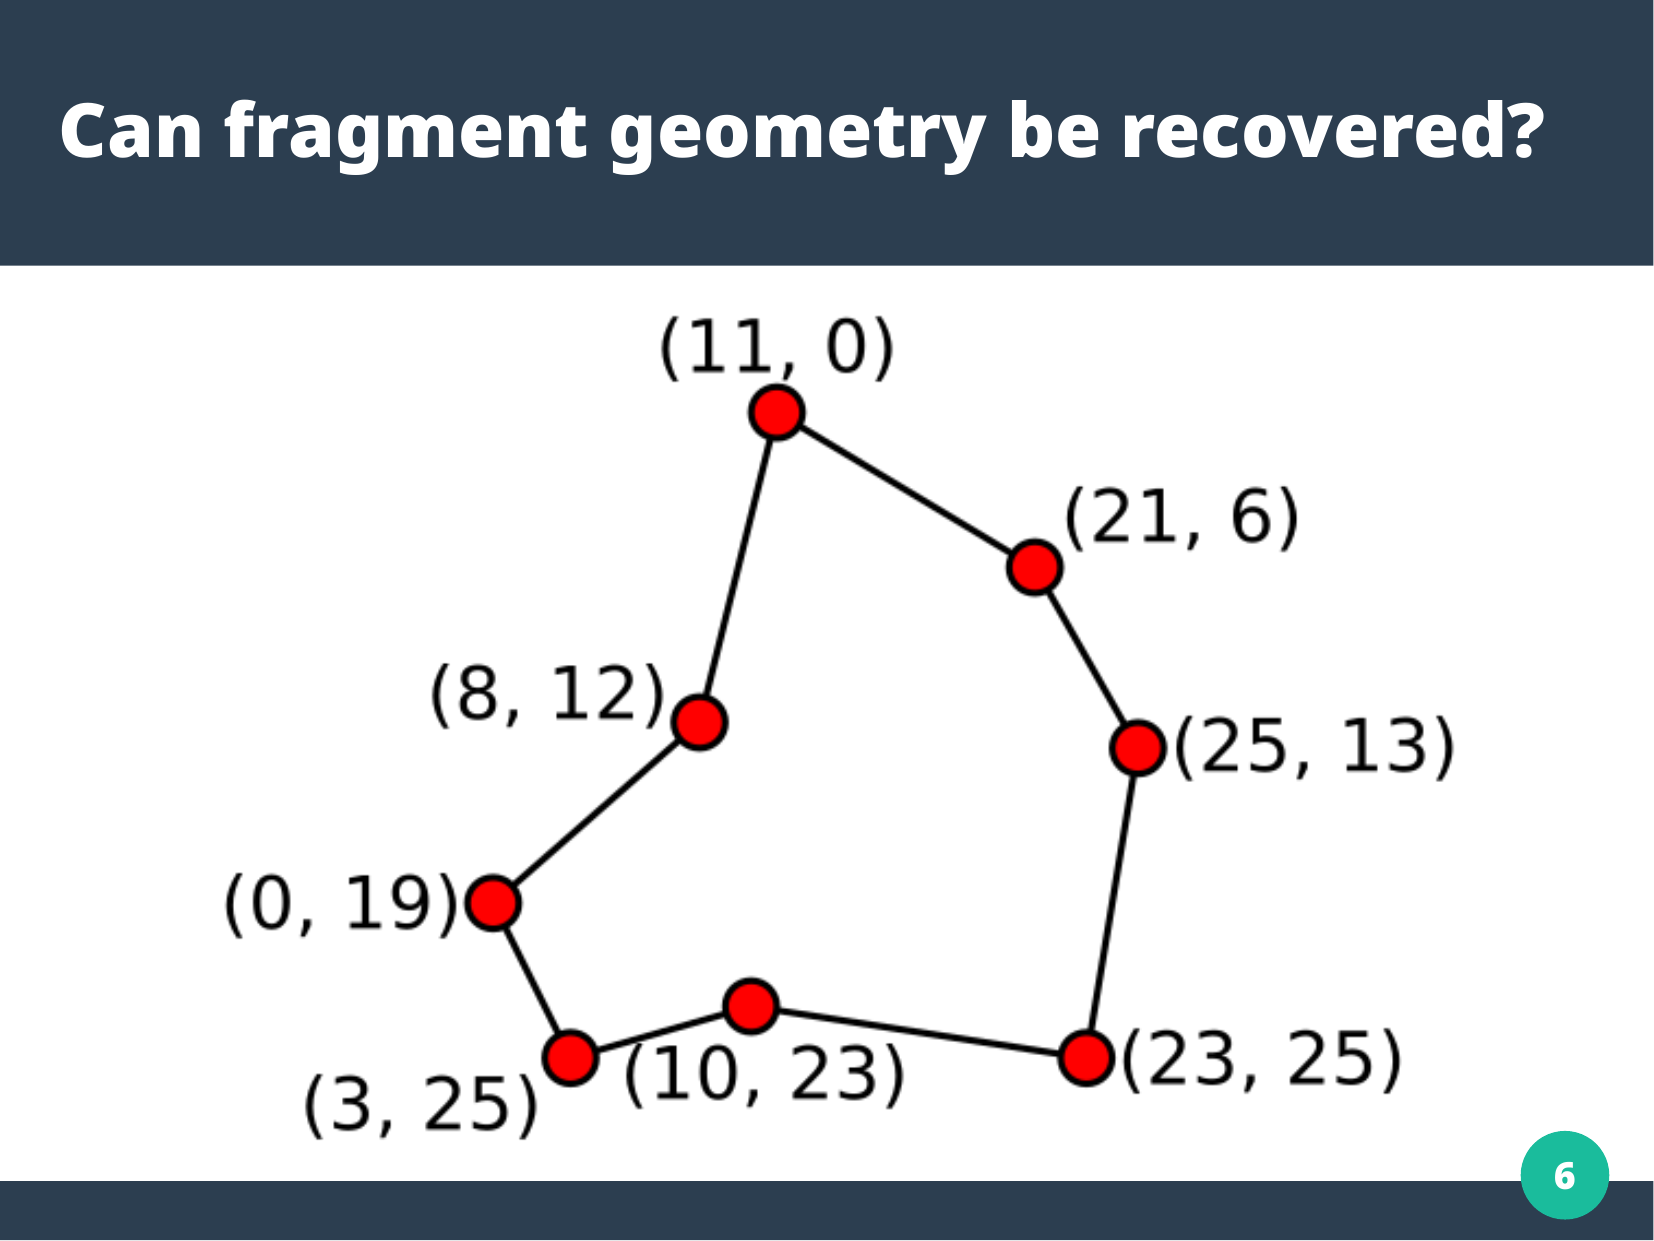

# Can fragment geometry be recovered?
6